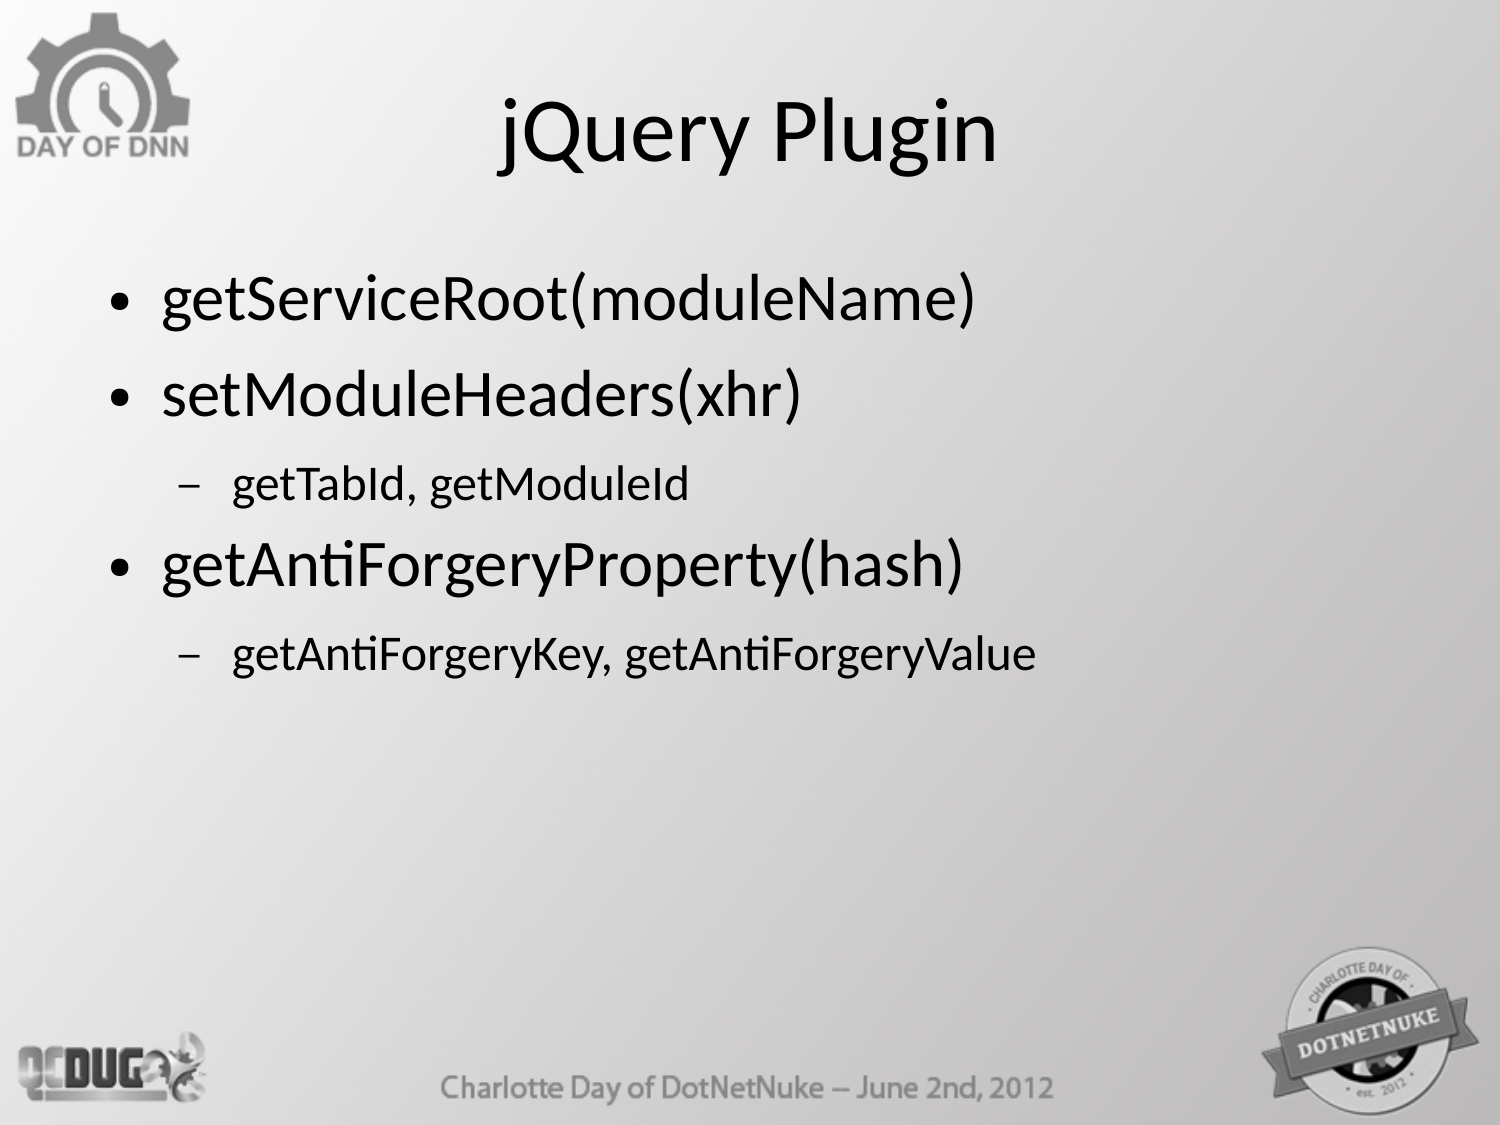

# jQuery Plugin
getServiceRoot(moduleName)
setModuleHeaders(xhr)
getTabId, getModuleId
getAntiForgeryProperty(hash)
getAntiForgeryKey, getAntiForgeryValue